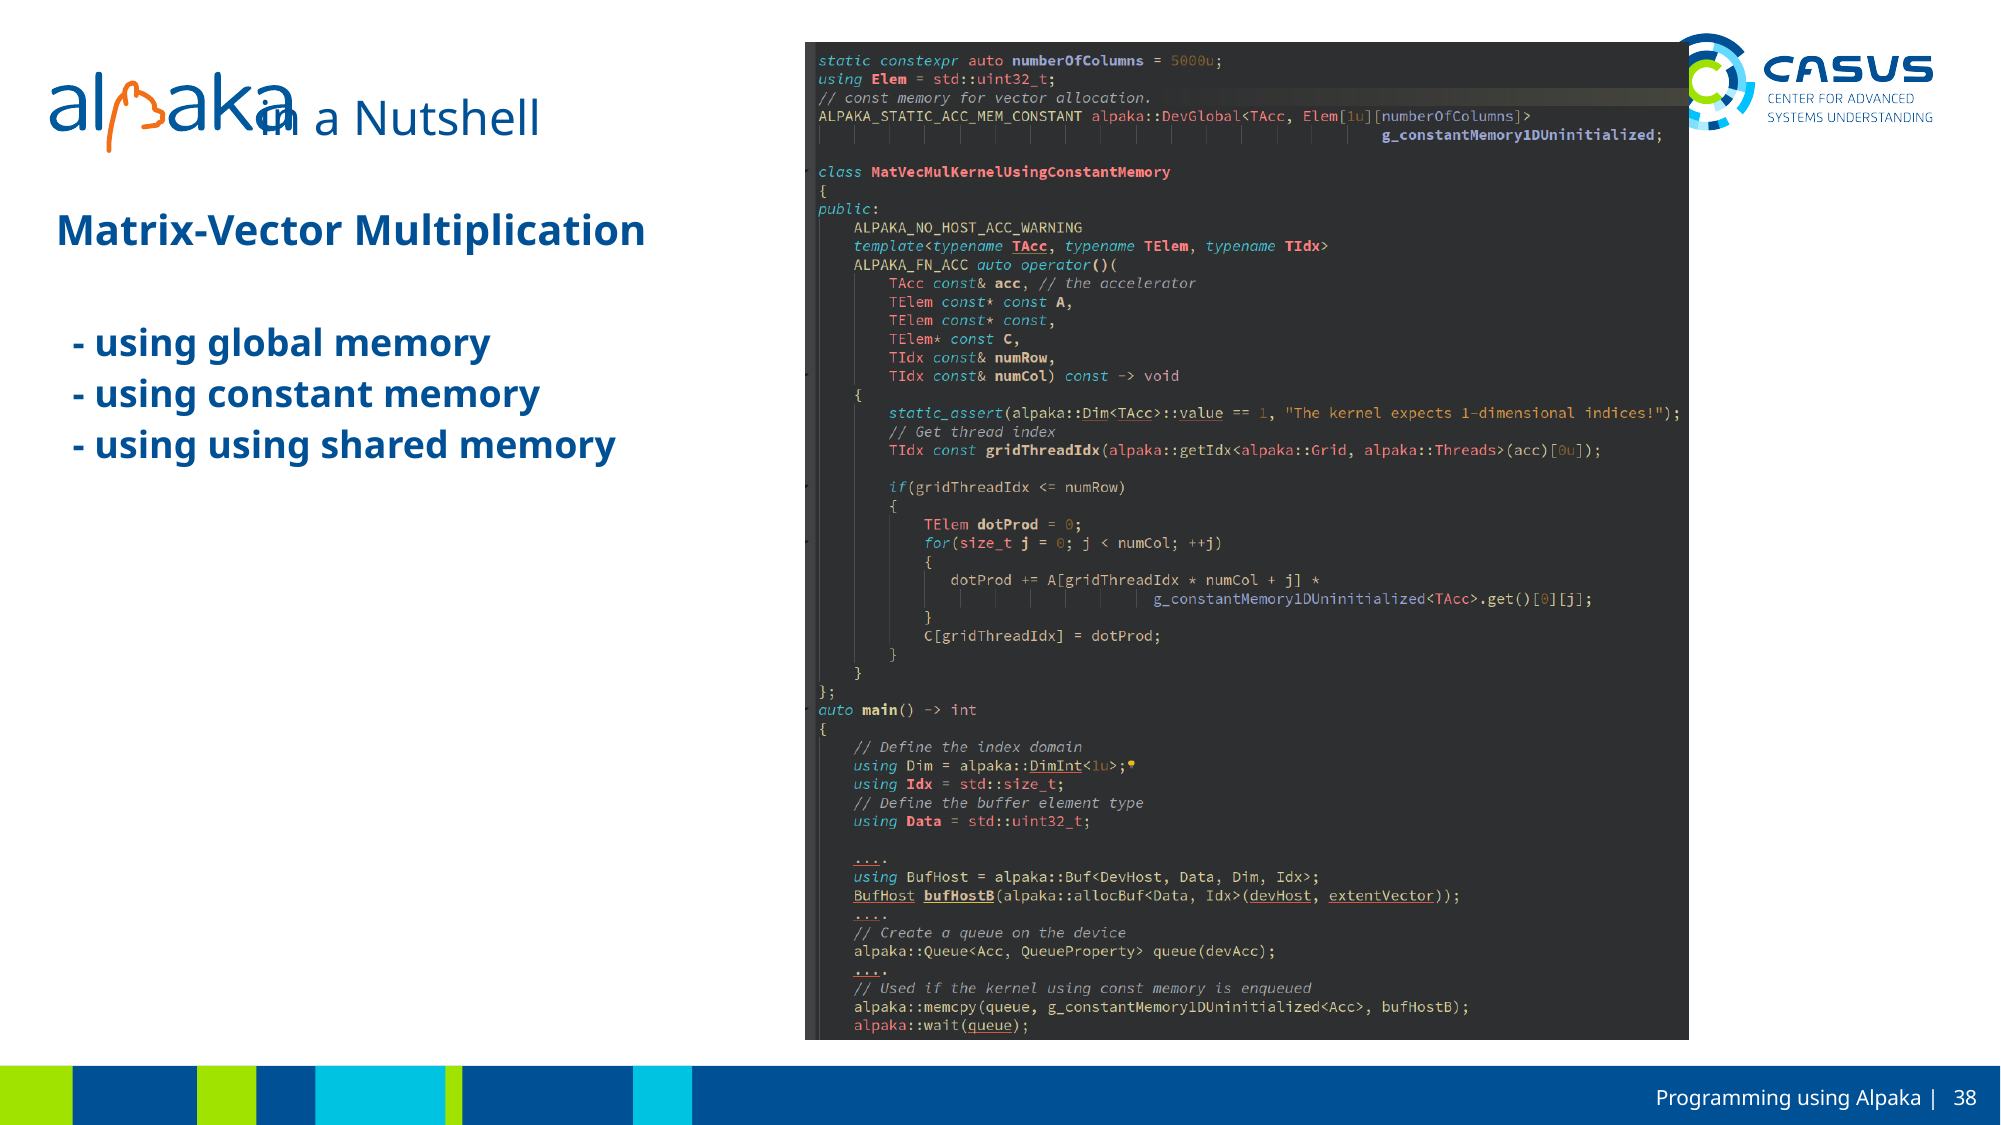

in a Nutshell
Matrix-Vector Multiplication
# - using global memory
- using constant memory
- using using shared memory
Programming using Alpaka
38